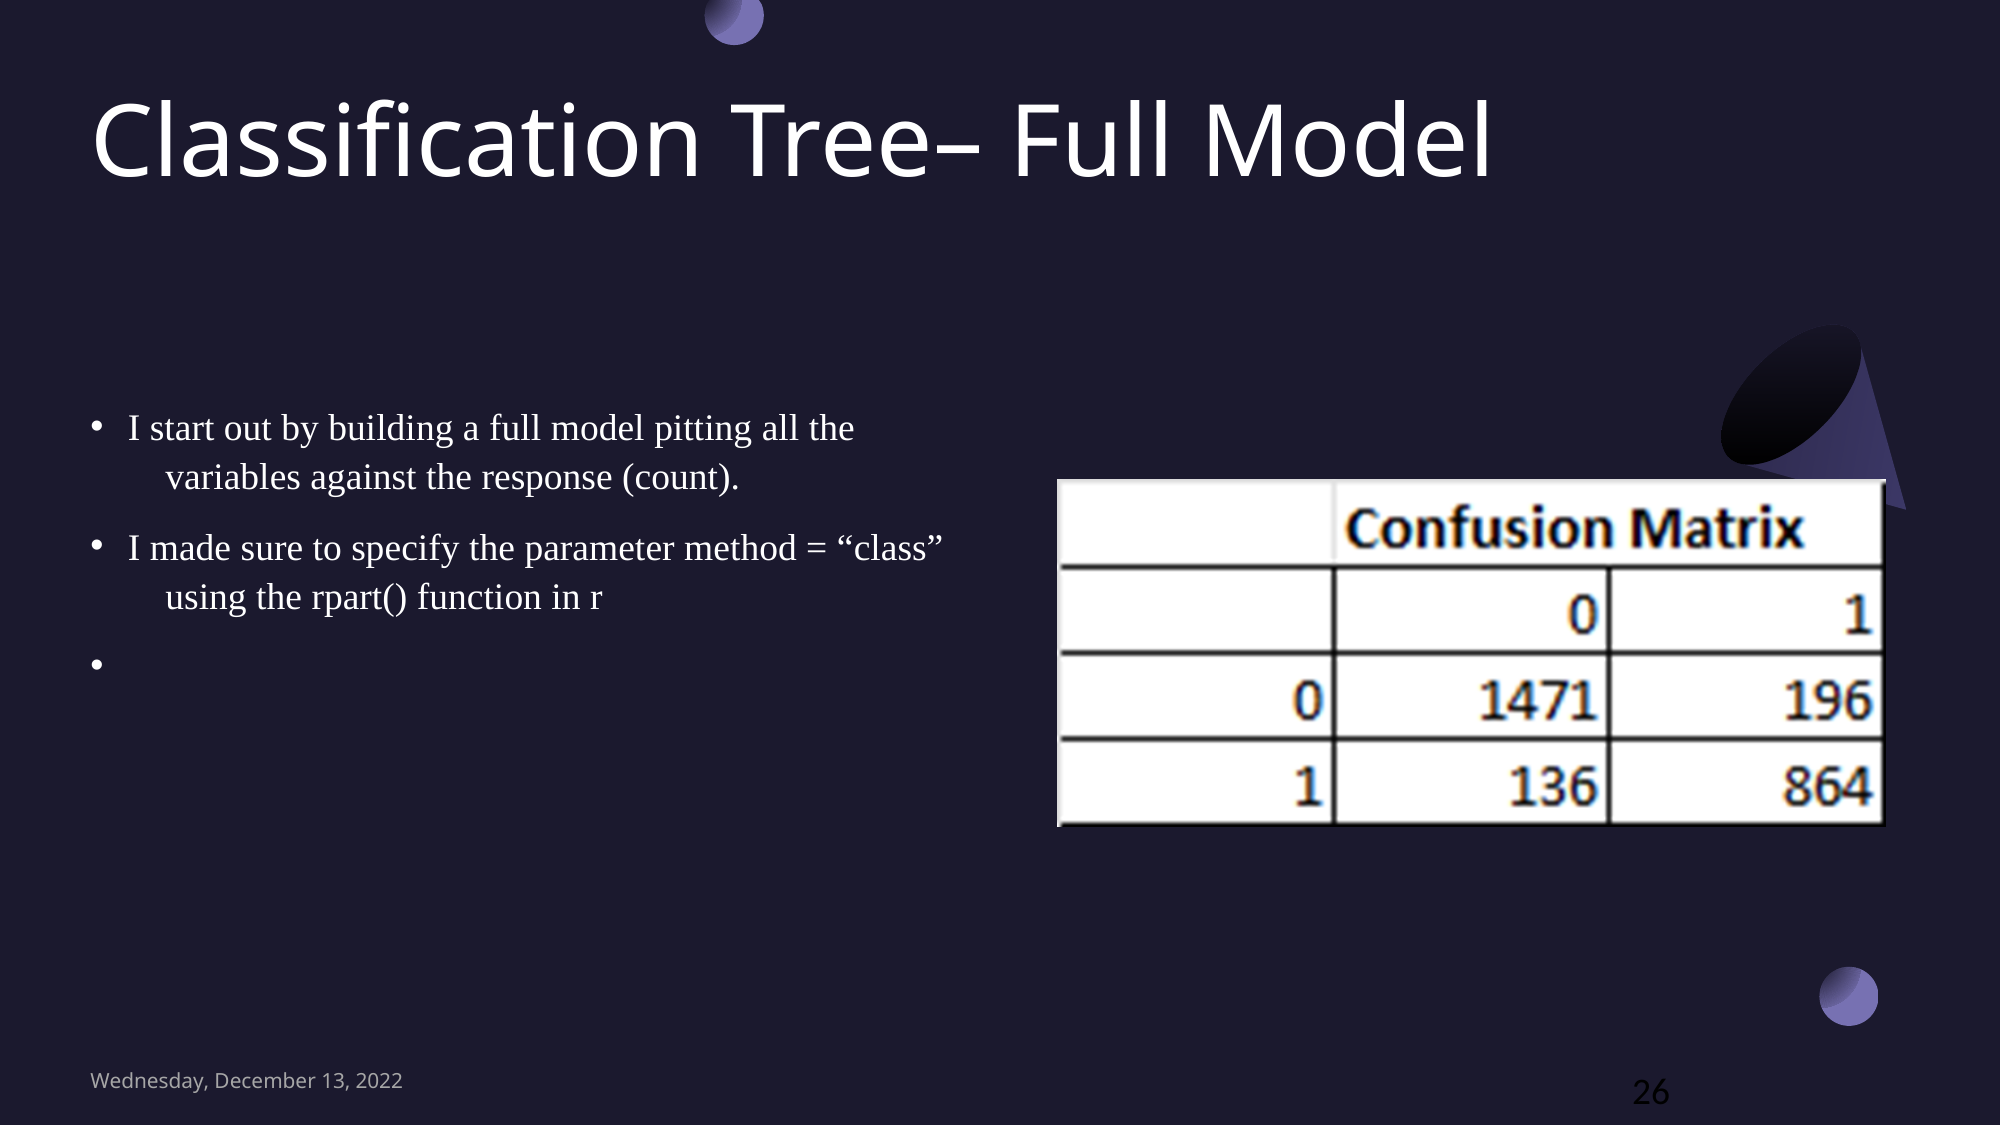

# Classification Tree– Full Model
I start out by building a full model pitting all the variables against the response (count).
I made sure to specify the parameter method = “class” using the rpart() function in r
Wednesday, December 13, 2022